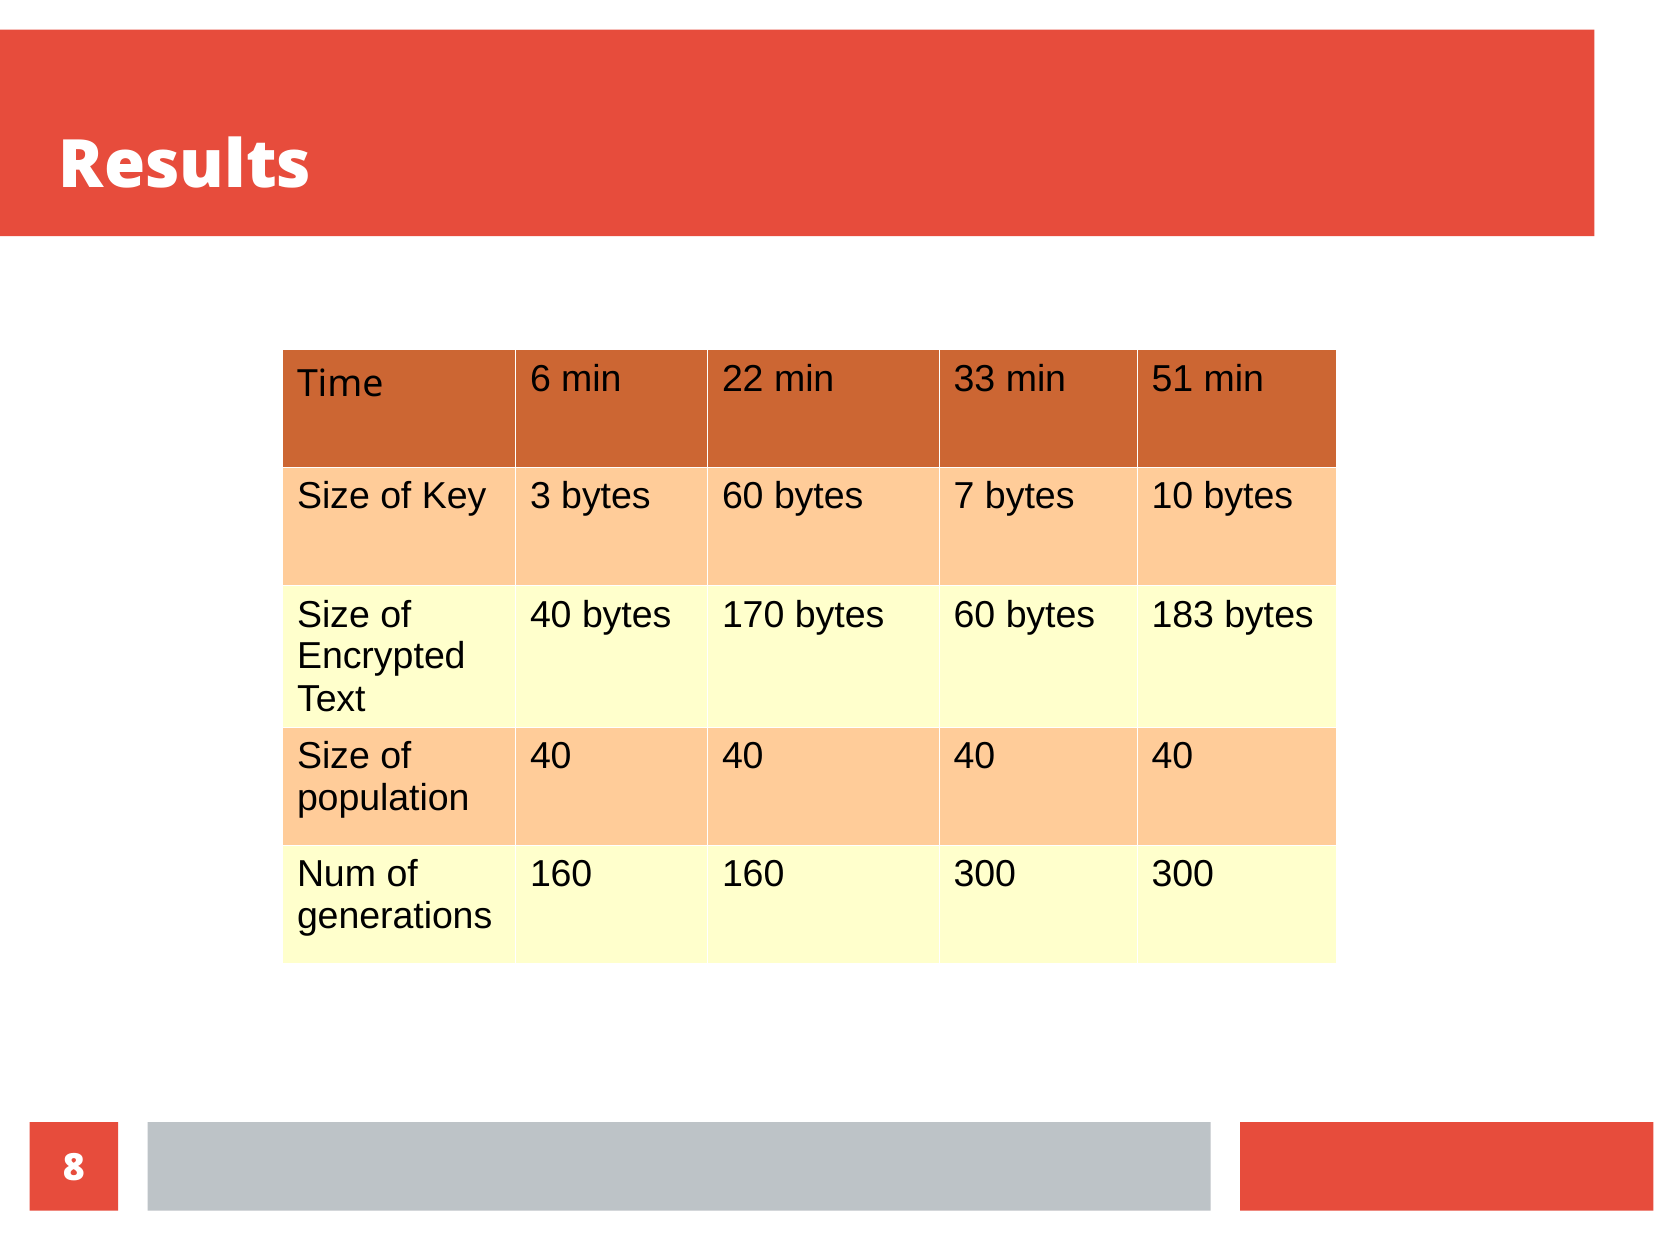

# Results
| Time | 6 min | 22 min | 33 min | 51 min |
| --- | --- | --- | --- | --- |
| Size of Key | 3 bytes | 60 bytes | 7 bytes | 10 bytes |
| Size of Encrypted Text | 40 bytes | 170 bytes | 60 bytes | 183 bytes |
| Size of population | 40 | 40 | 40 | 40 |
| Num of generations | 160 | 160 | 300 | 300 |
8